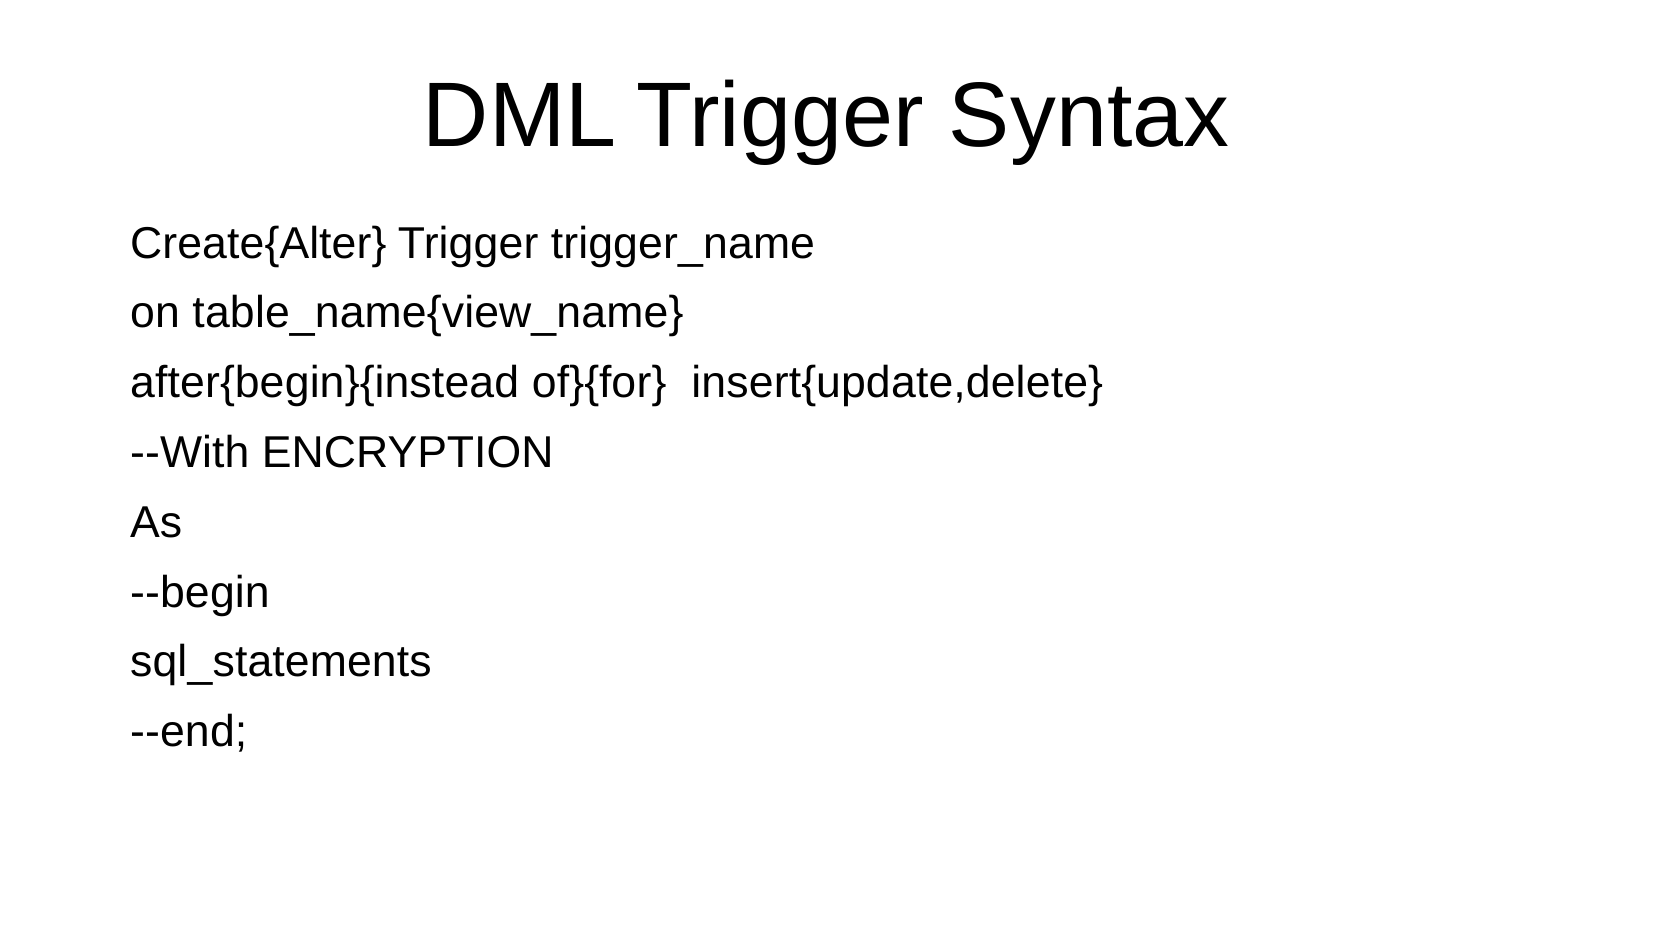

# DML Trigger Syntax
Create{Alter} Trigger trigger_name
on table_name{view_name}
after{begin}{instead of}{for} insert{update,delete}
--With ENCRYPTION
As
--begin
sql_statements
--end;